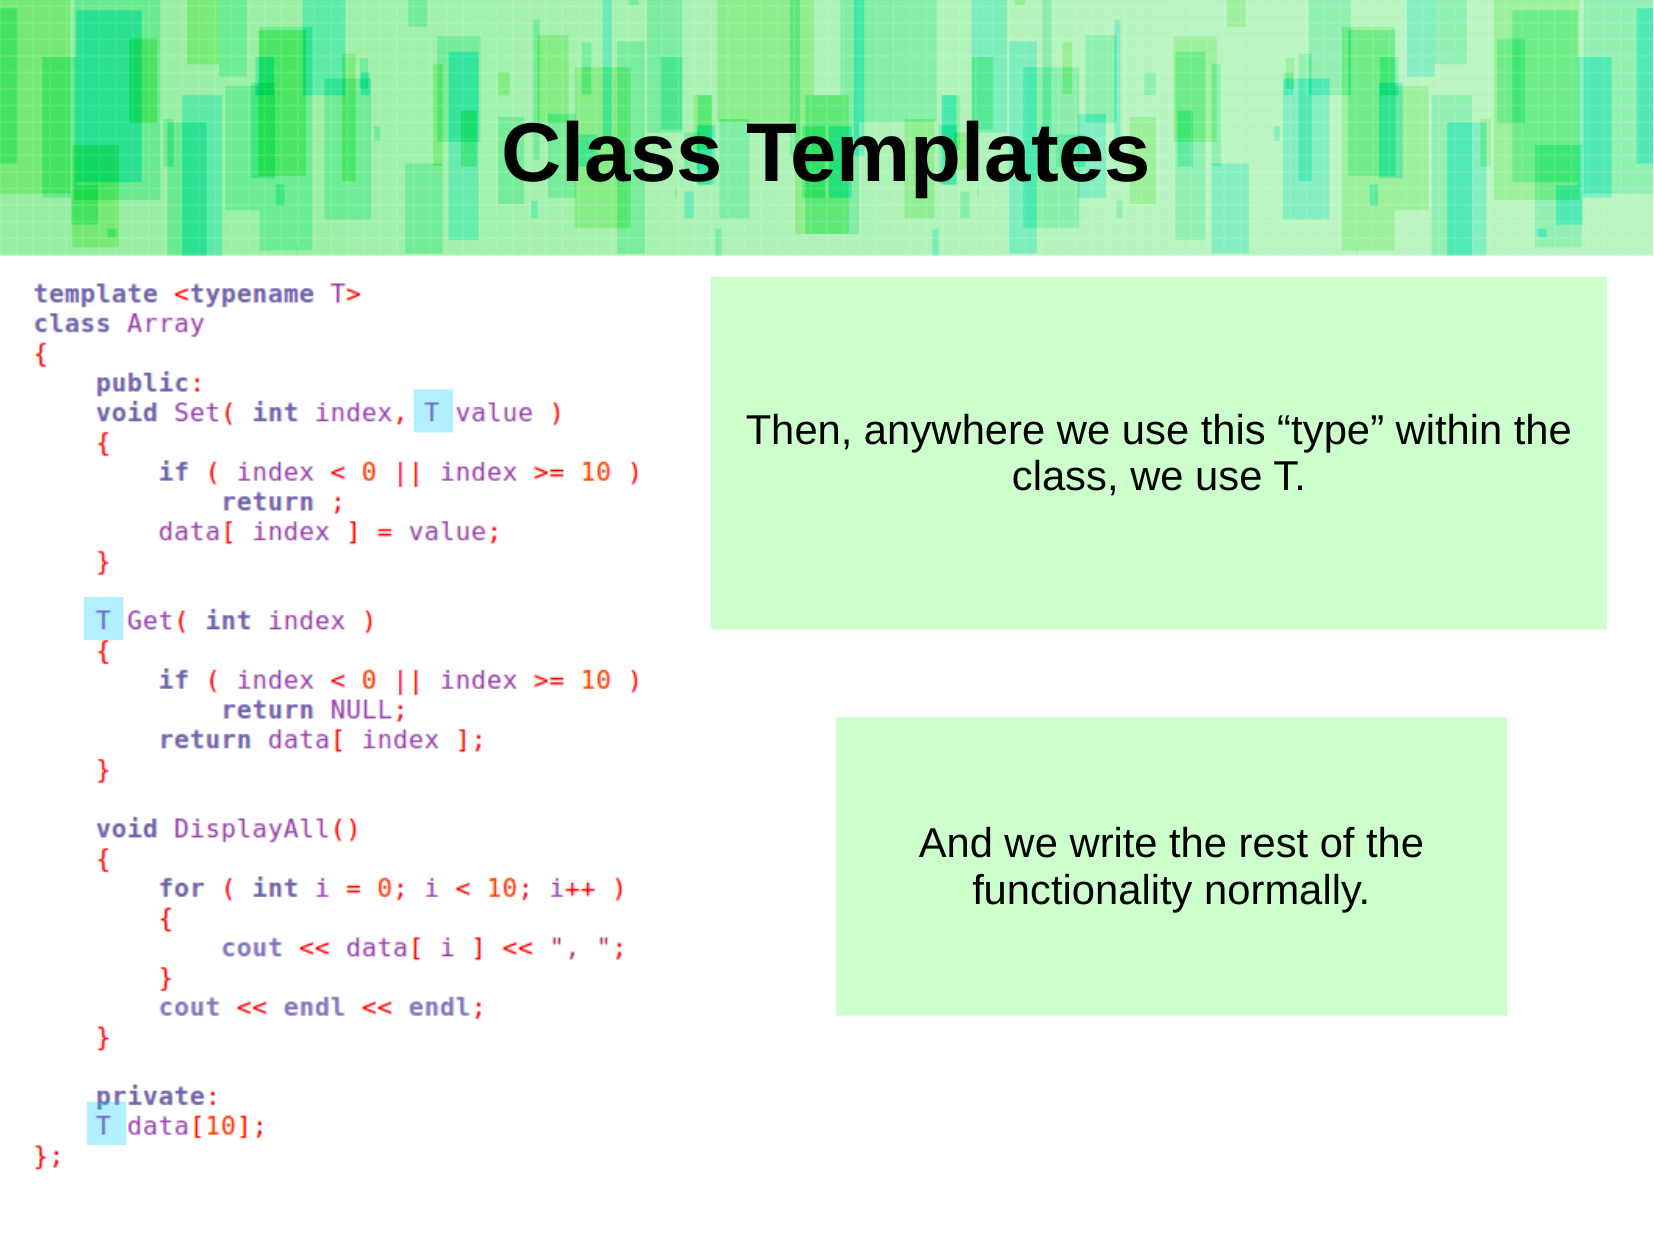

# Class Templates
Then, anywhere we use this “type” within the class, we use T.
And we write the rest of the functionality normally.